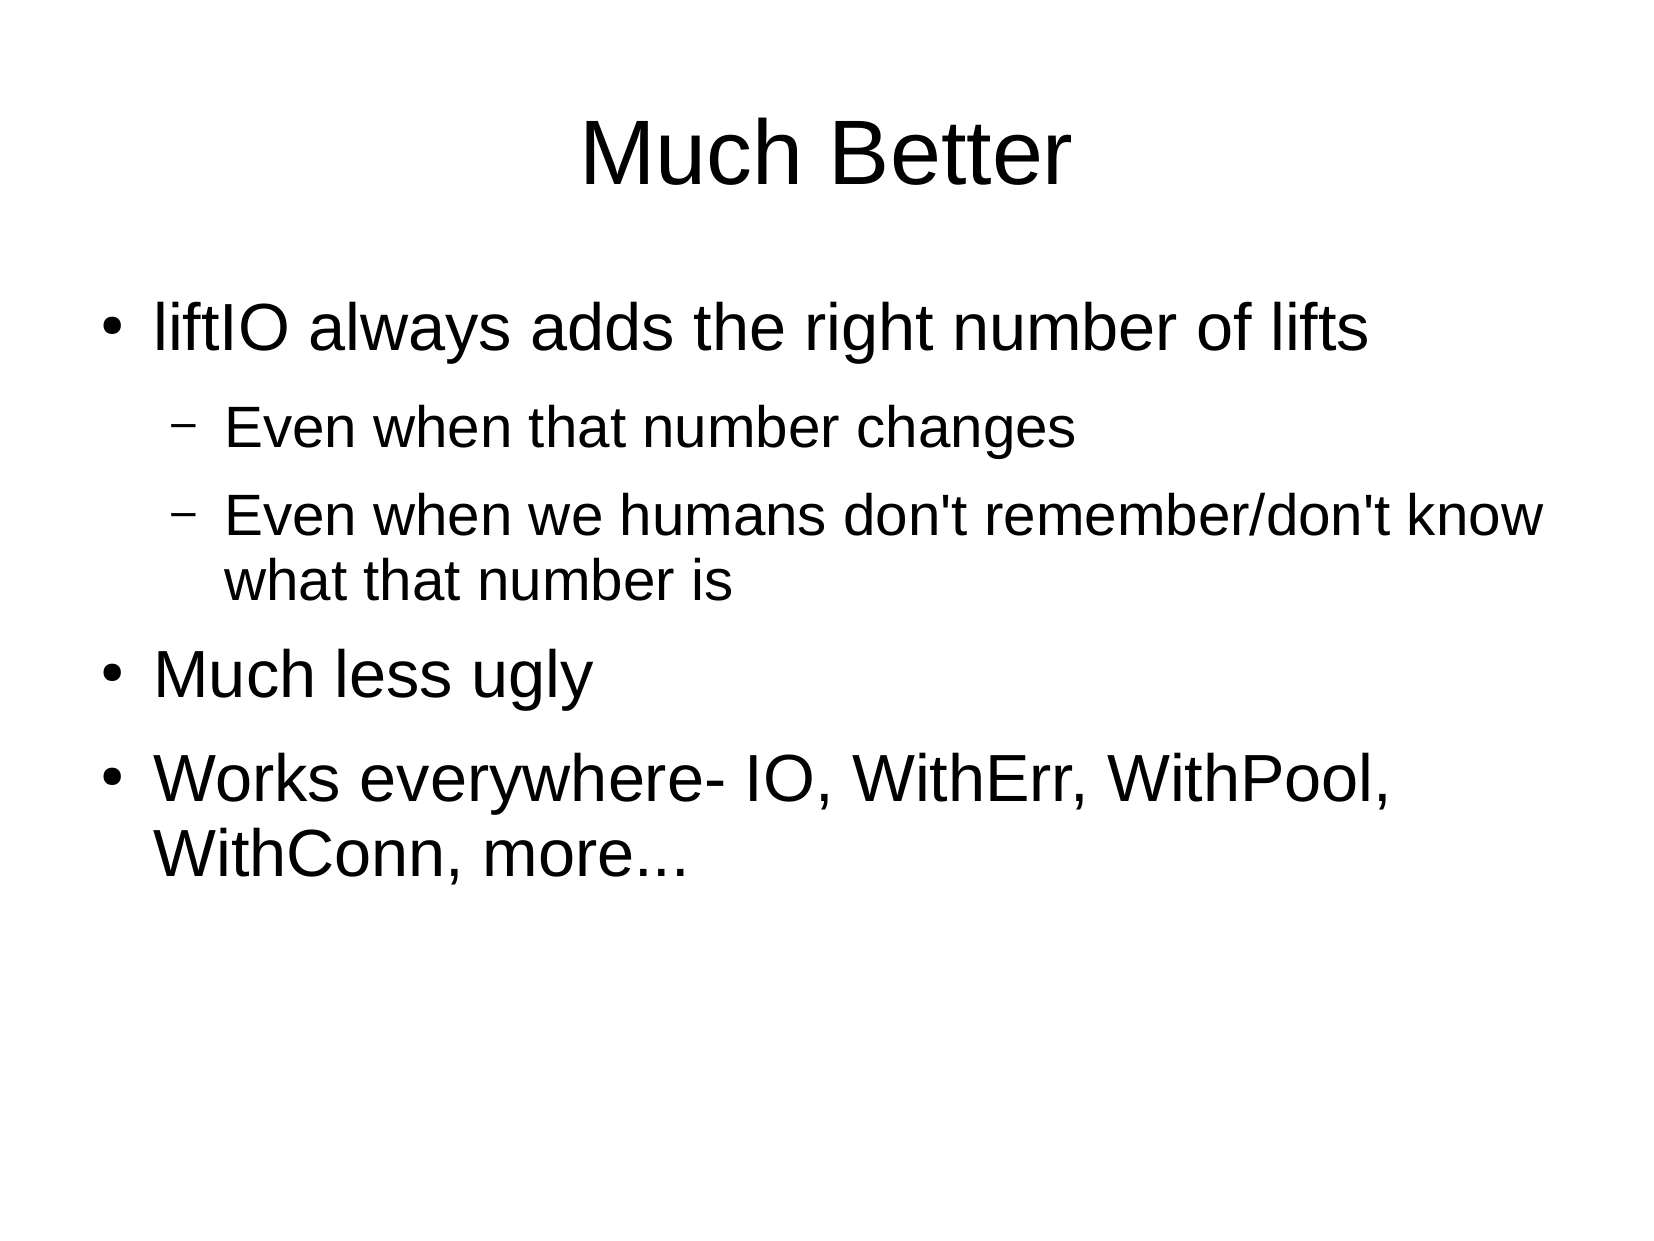

# Much Better
liftIO always adds the right number of lifts
Even when that number changes
Even when we humans don't remember/don't know what that number is
Much less ugly
Works everywhere- IO, WithErr, WithPool, WithConn, more...